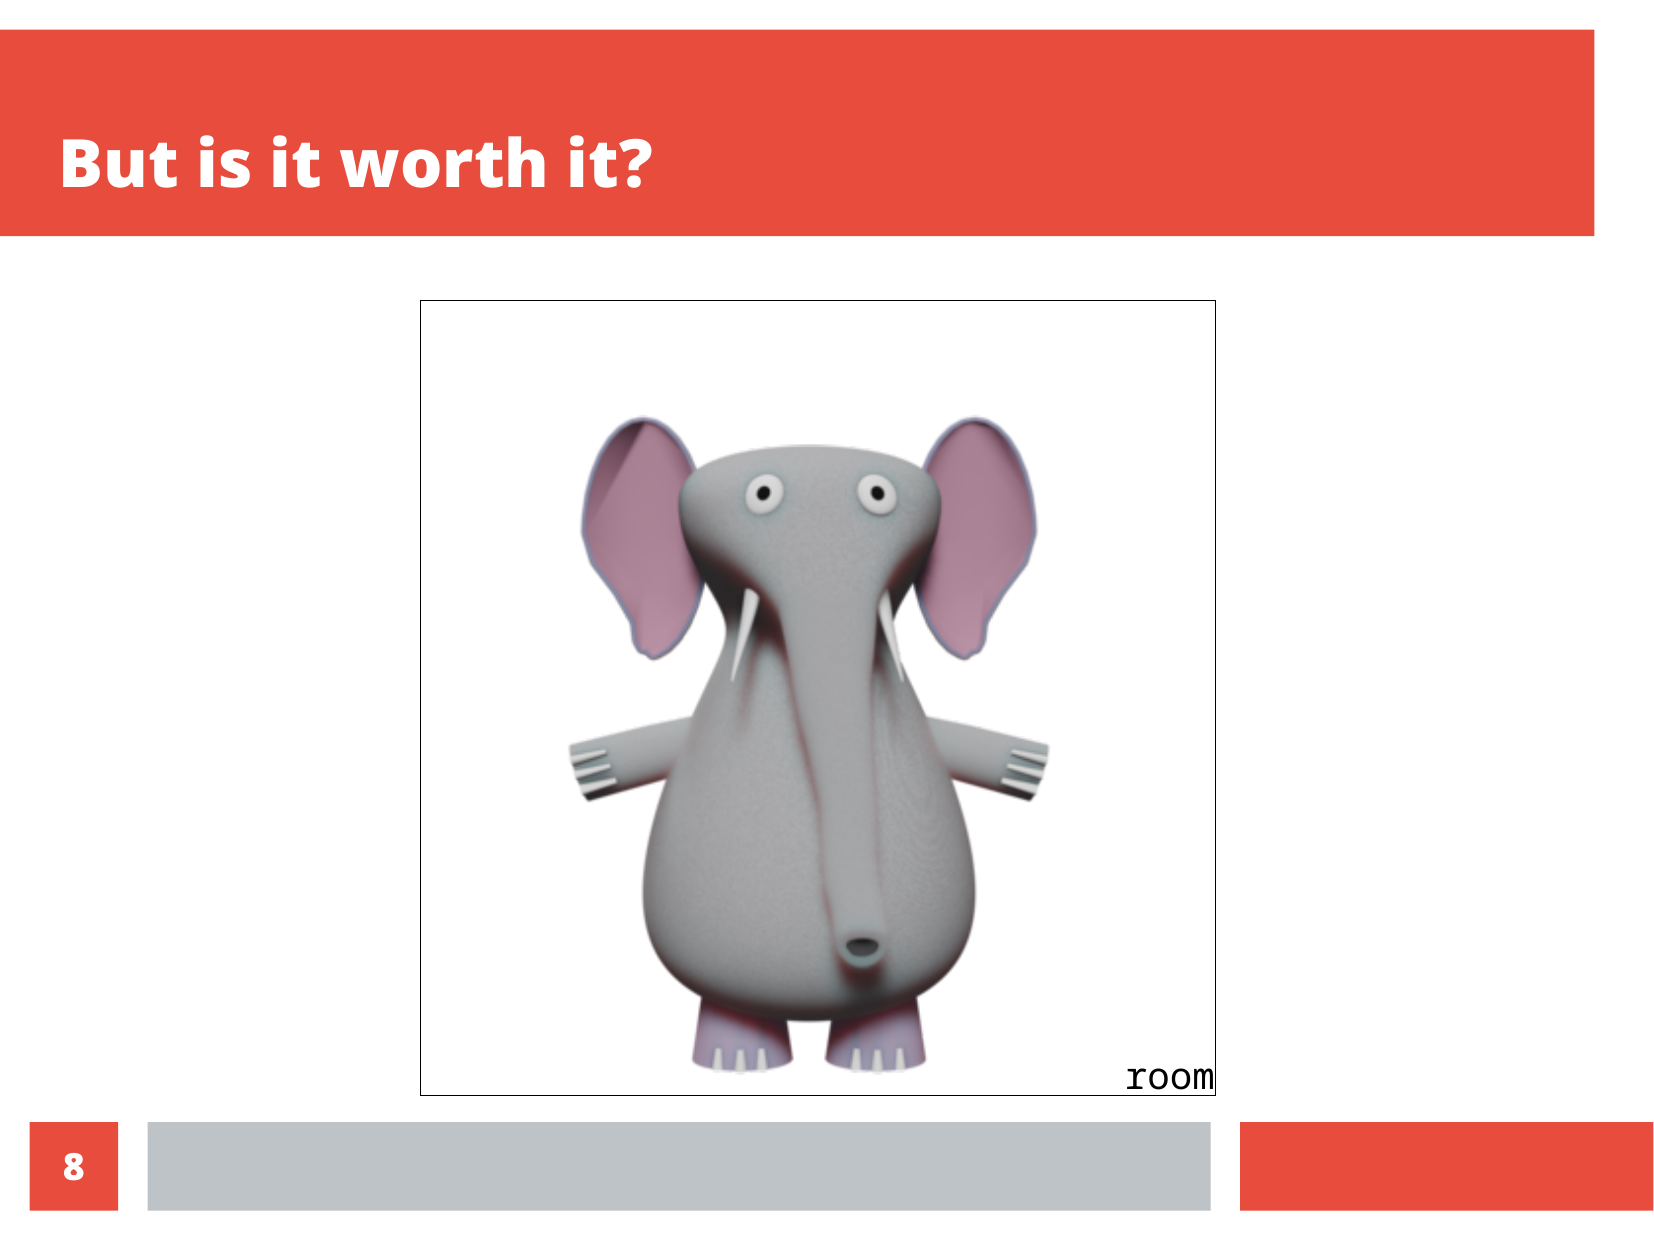

# But is it worth it?
room
8